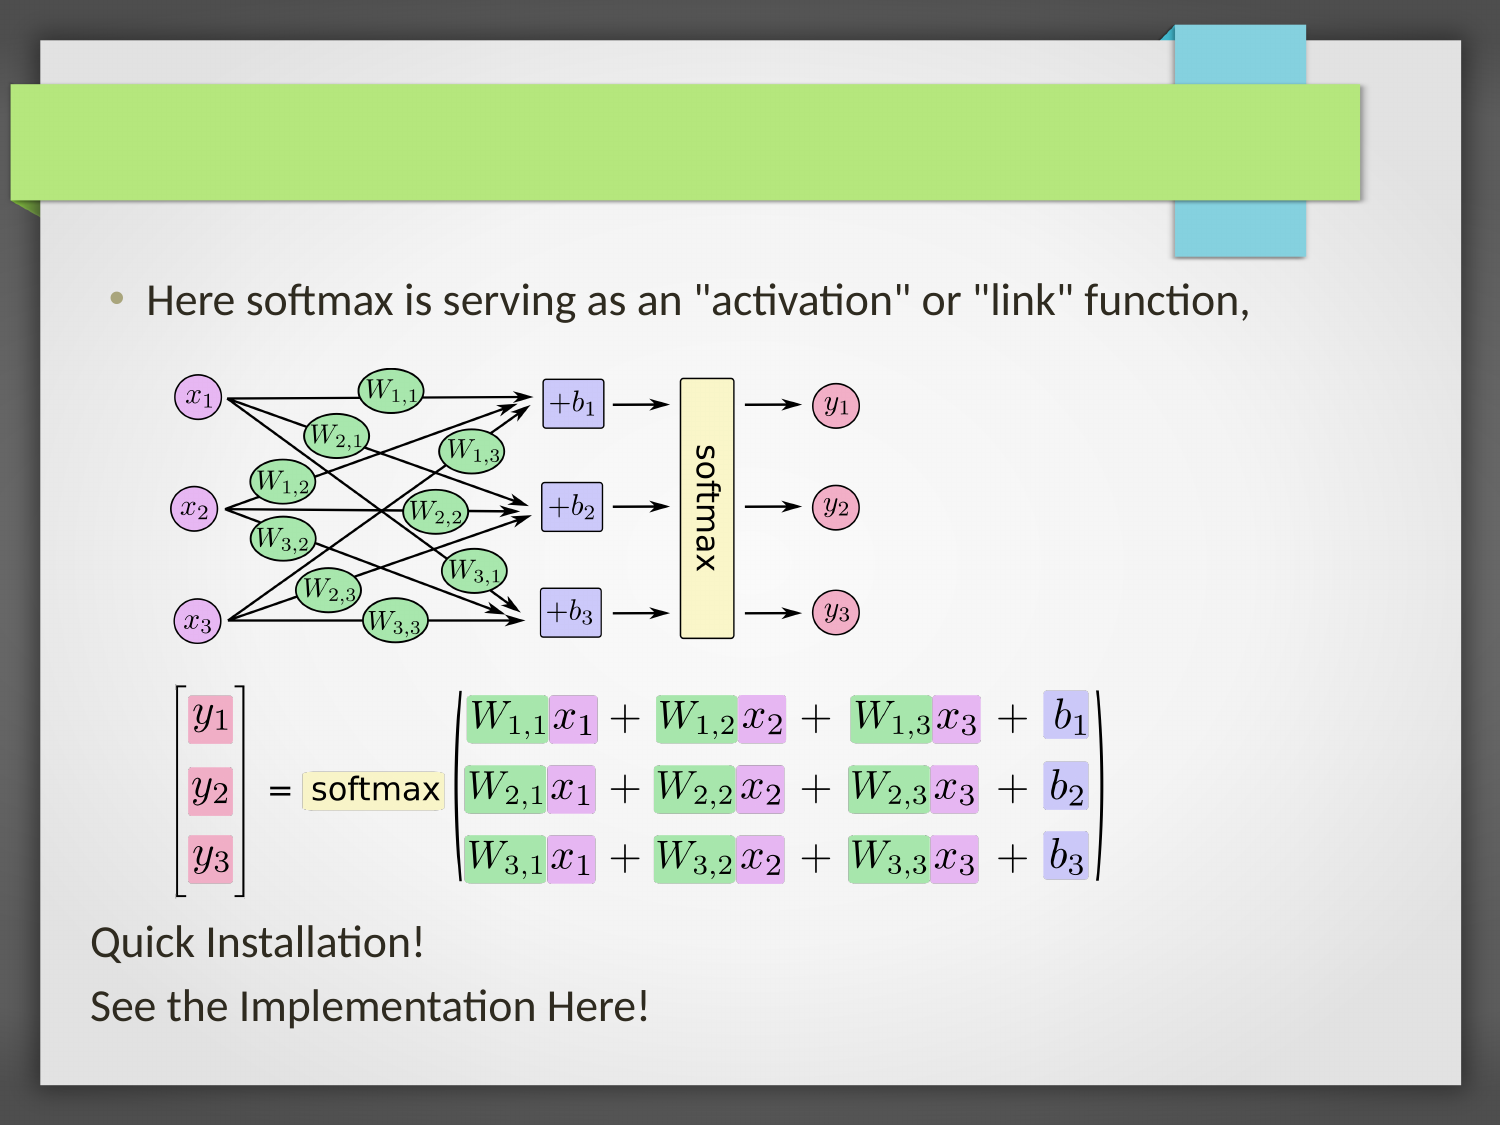

#
Here softmax is serving as an "activation" or "link" function,
Quick Installation!
See the Implementation Here!